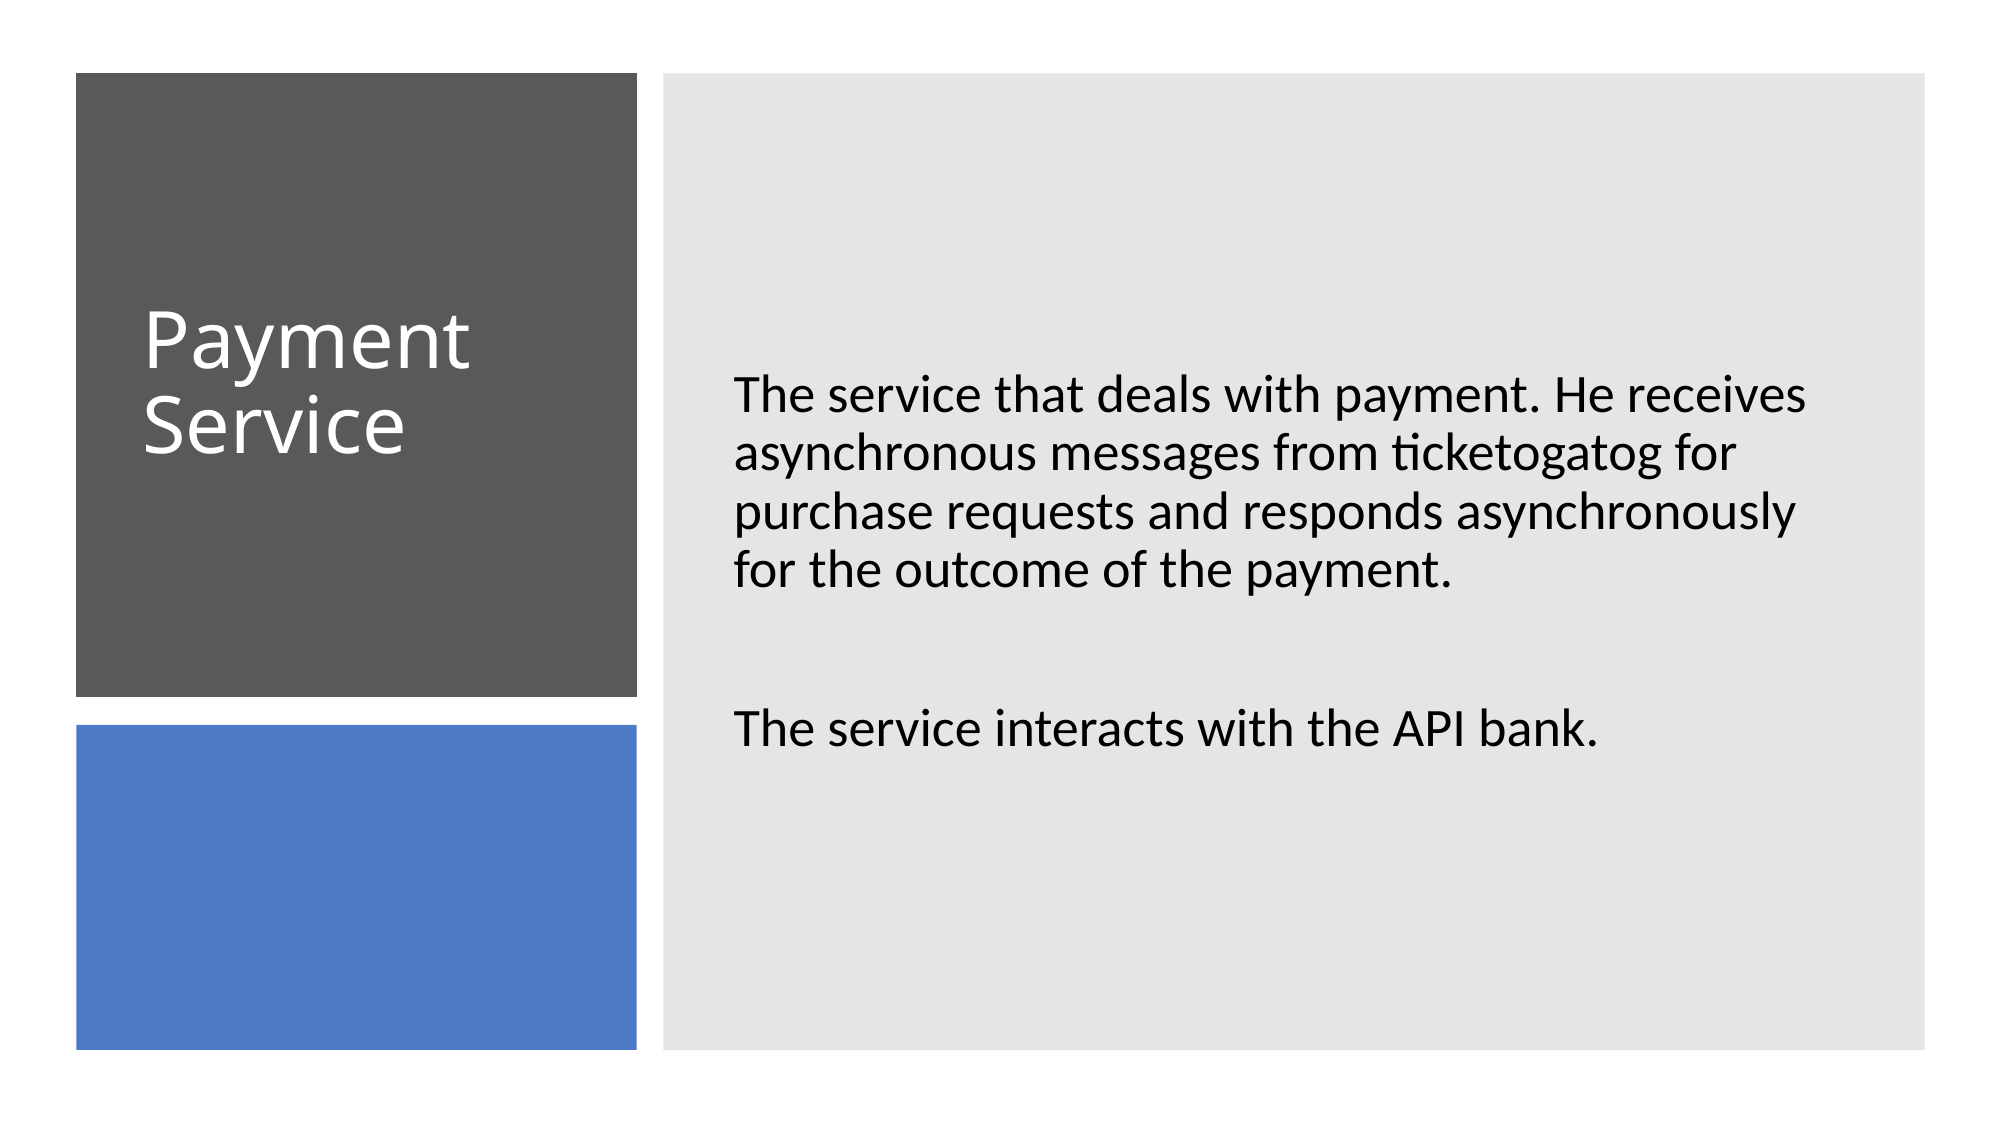

The service that deals with payment. He receives asynchronous messages from ticketogatog for purchase requests and responds asynchronously for the outcome of the payment.
The service interacts with the API bank.
# Payment Service